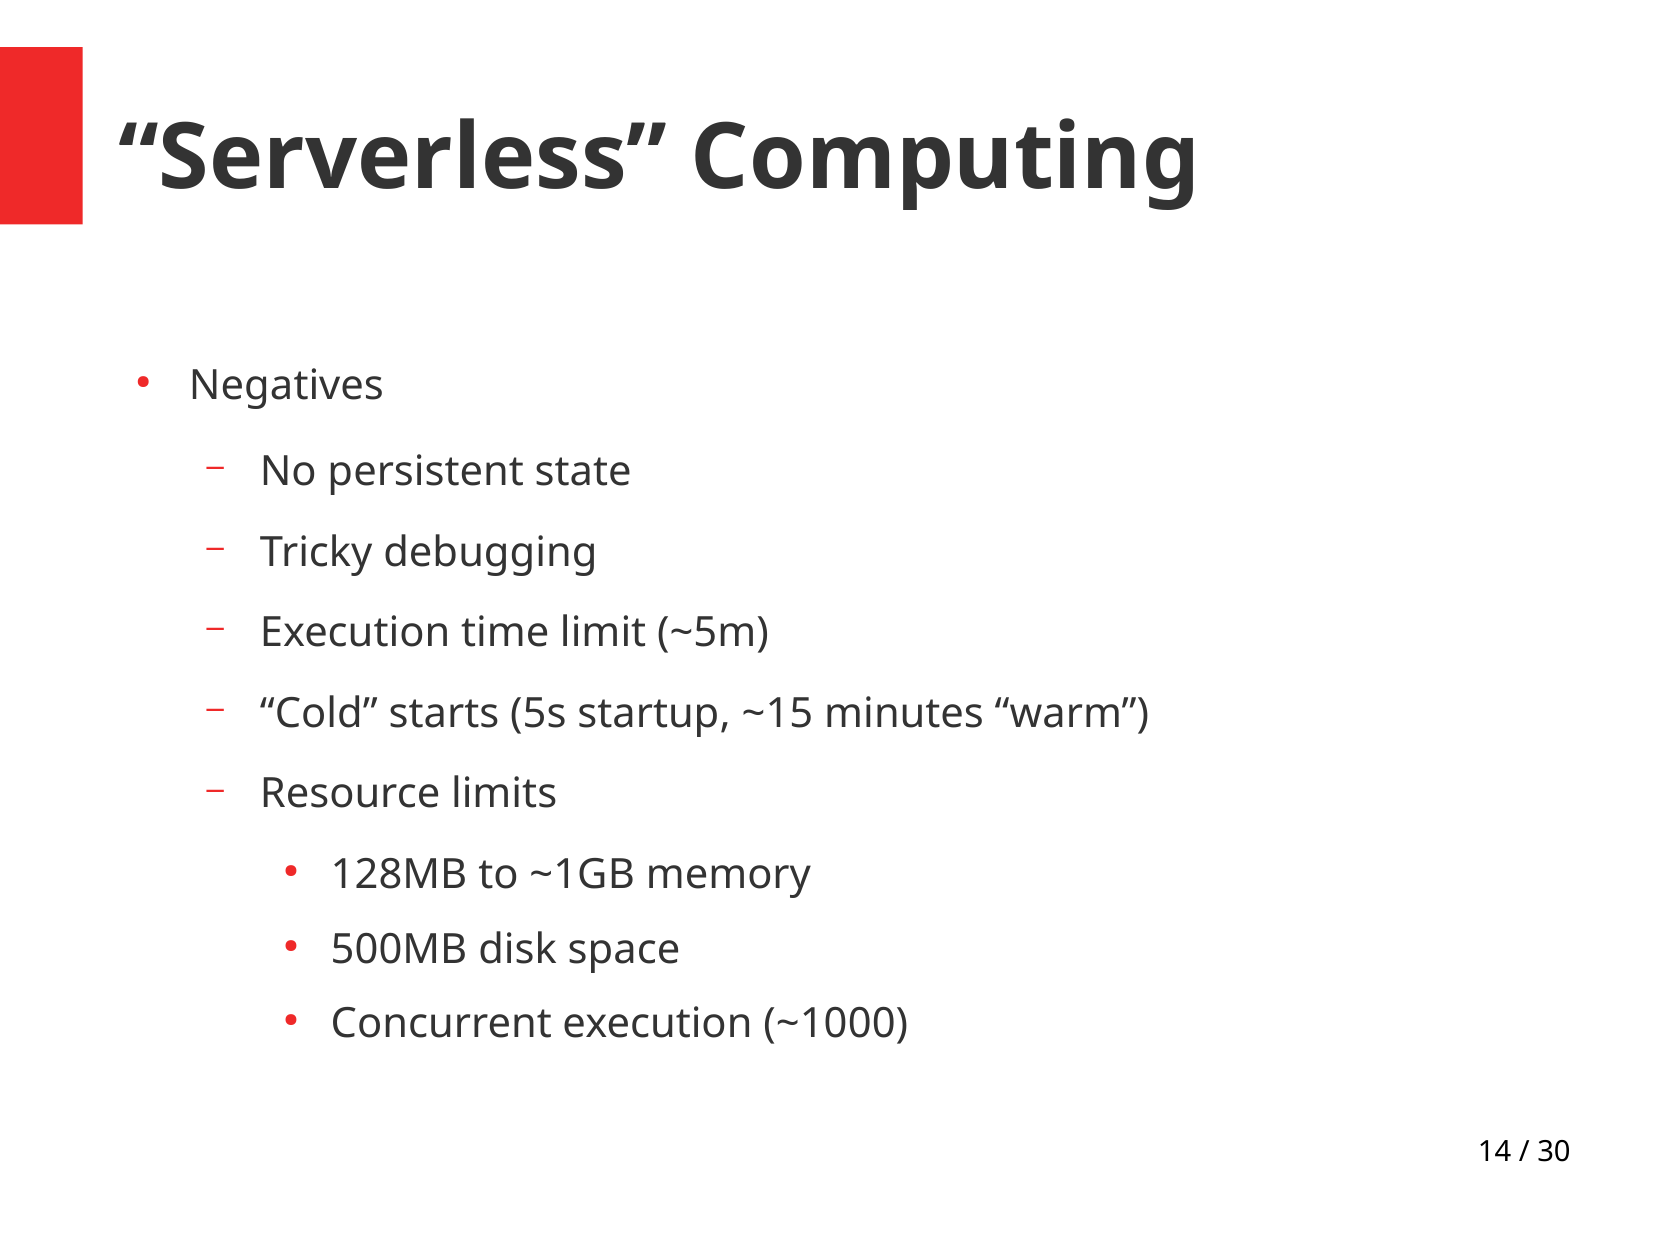

# “Serverless” Computing
Negatives
No persistent state
Tricky debugging
Execution time limit (~5m)
“Cold” starts (5s startup, ~15 minutes “warm”)
Resource limits
128MB to ~1GB memory
500MB disk space
Concurrent execution (~1000)
14